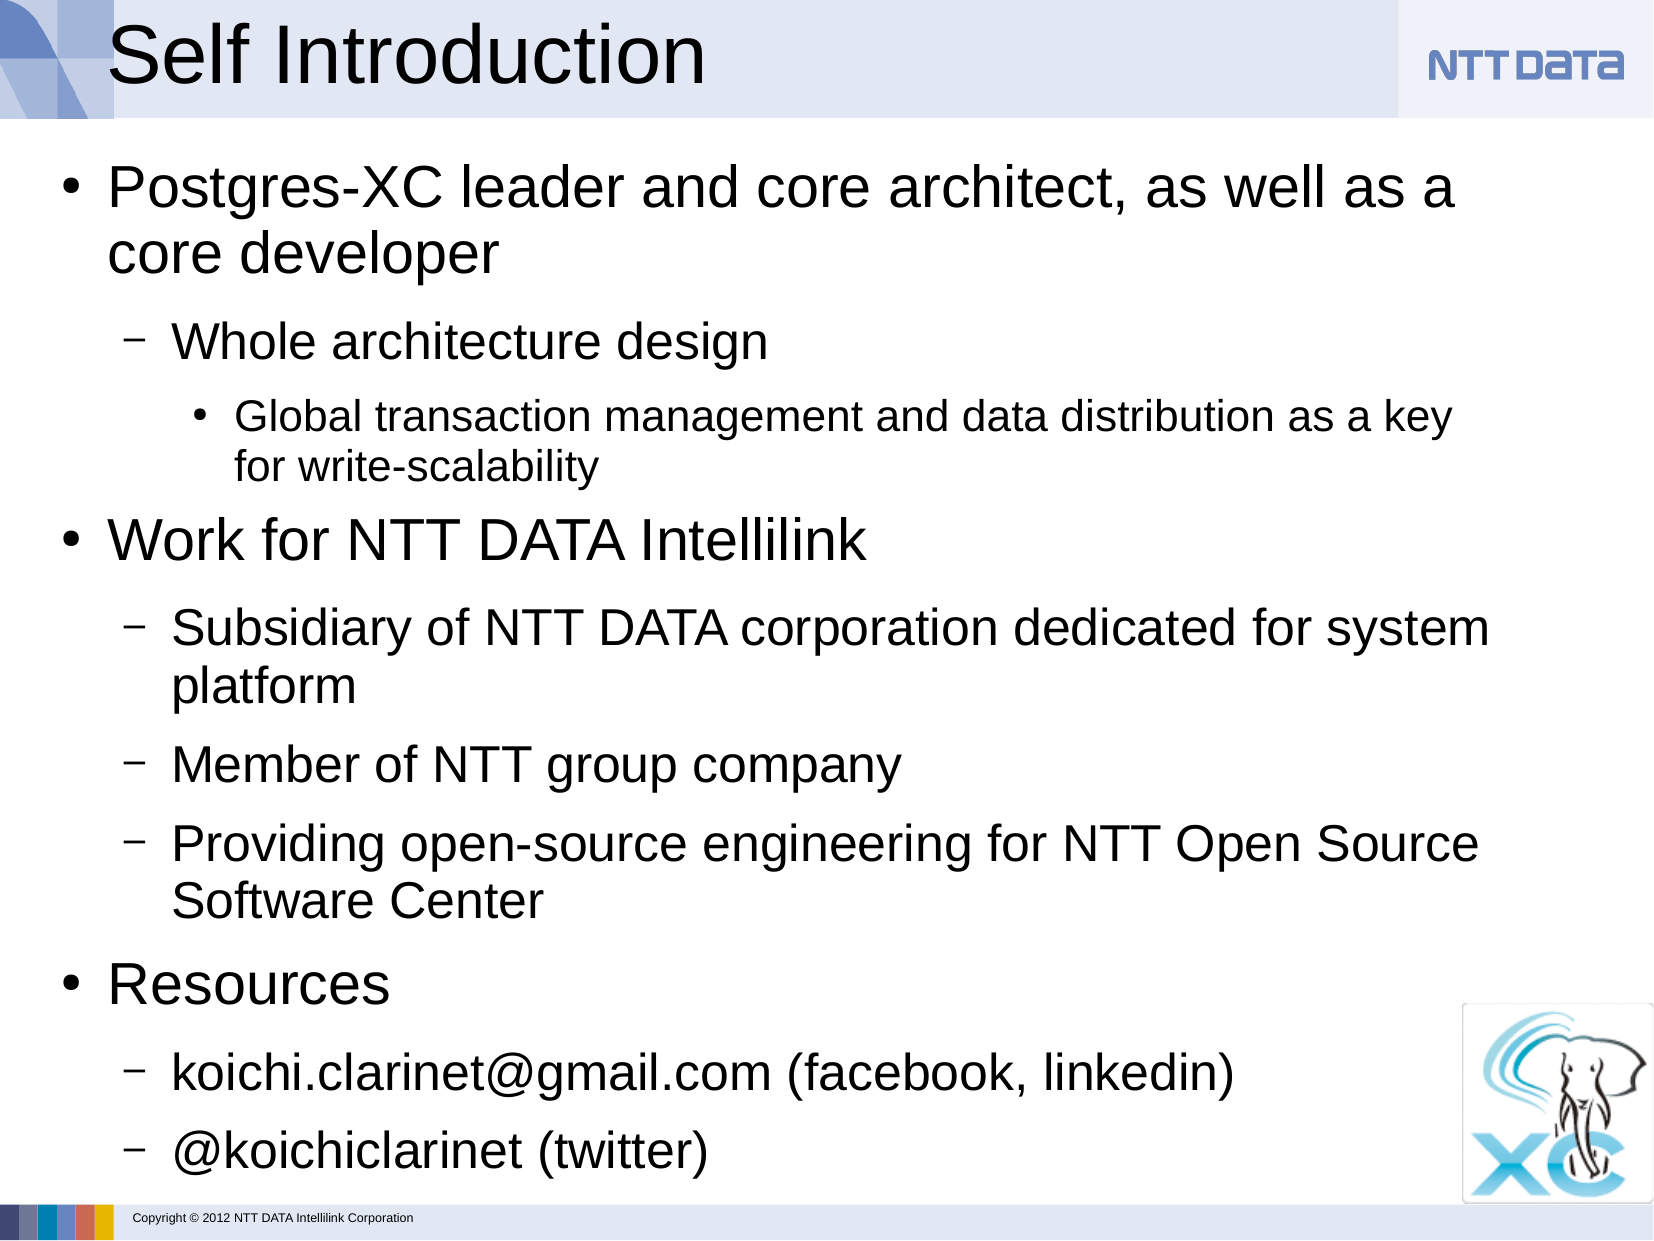

# Self Introduction
Postgres-XC leader and core architect, as well as a core developer
Whole architecture design
Global transaction management and data distribution as a key for write-scalability
Work for NTT DATA Intellilink
Subsidiary of NTT DATA corporation dedicated for system platform
Member of NTT group company
Providing open-source engineering for NTT Open Source Software Center
Resources
koichi.clarinet@gmail.com (facebook, linkedin)
@koichiclarinet (twitter)